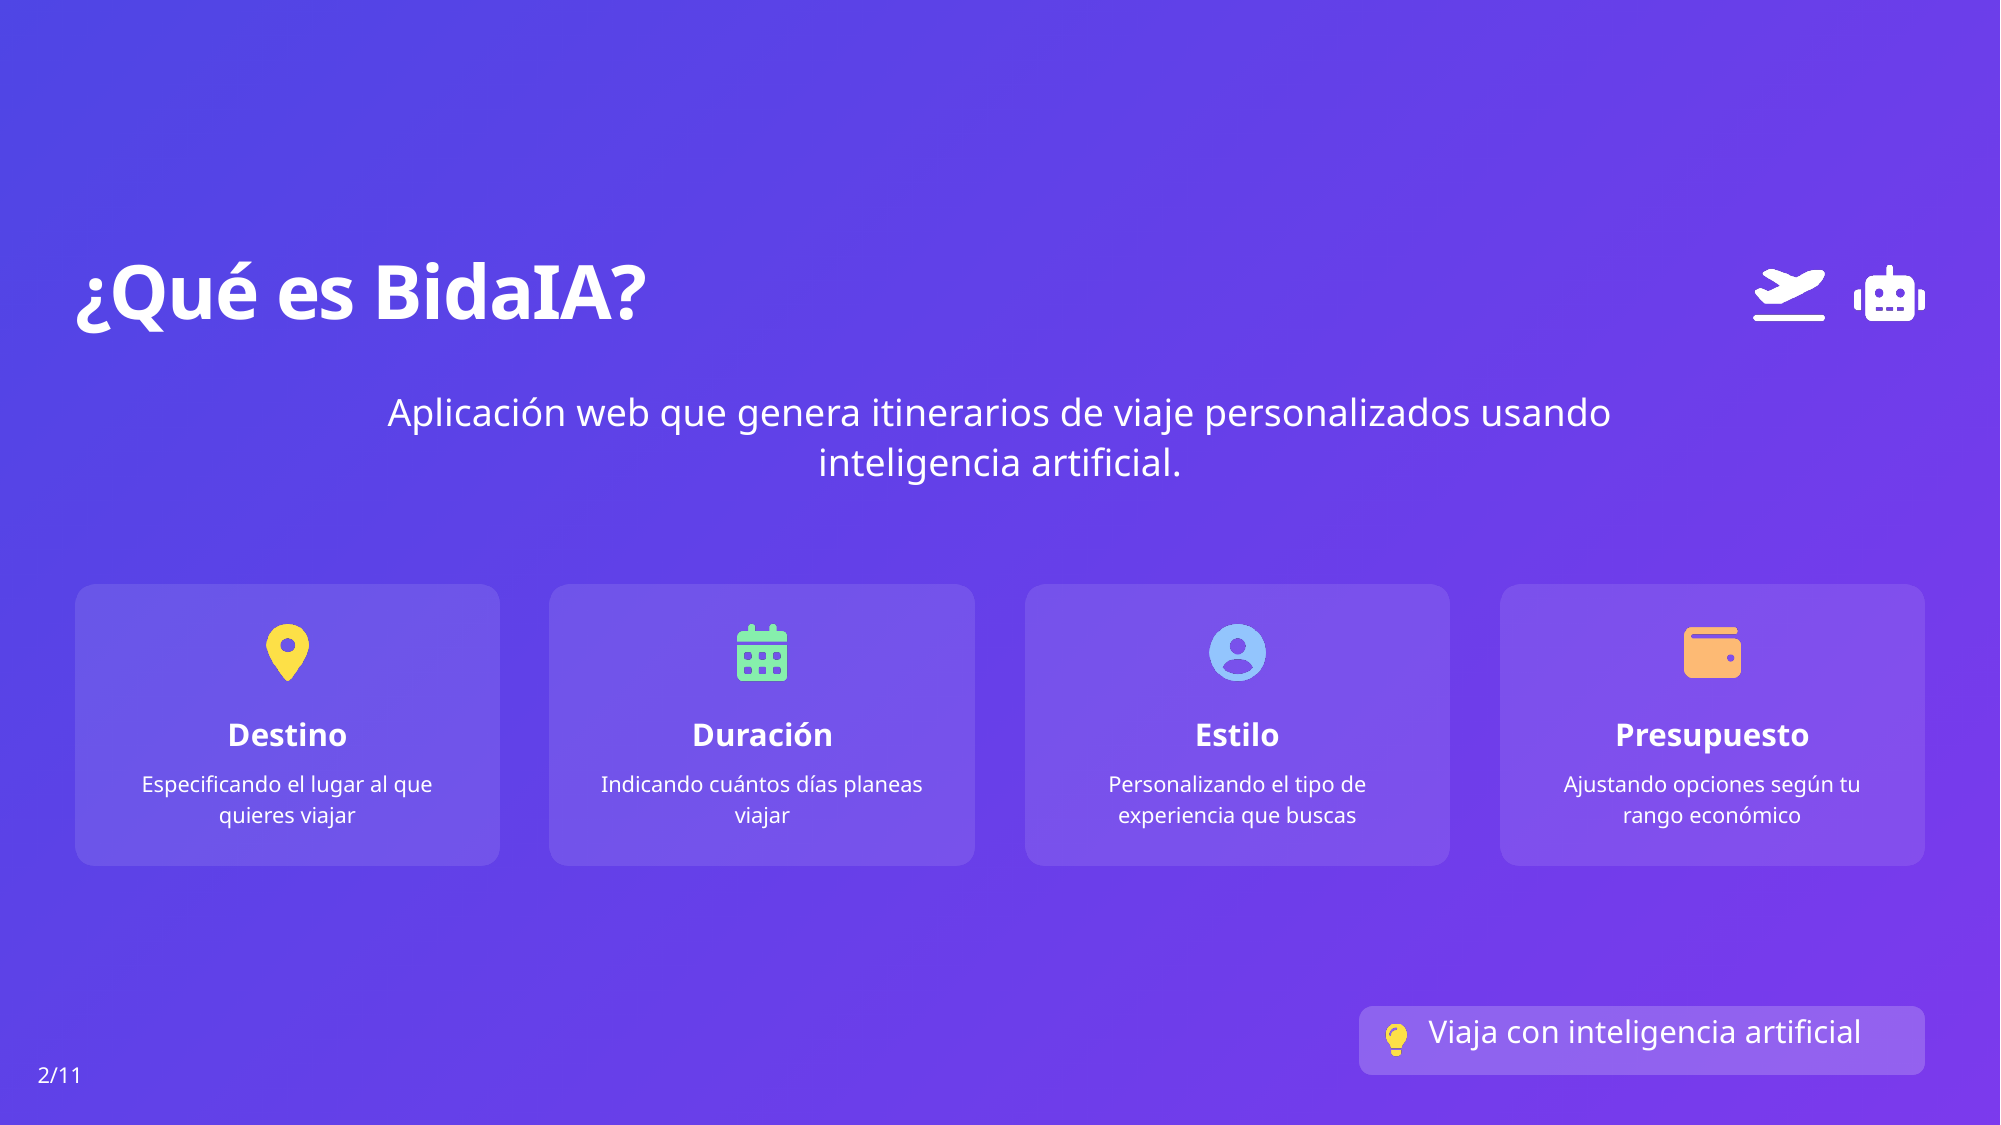

¿Qué es BidaIA?
Aplicación web que genera itinerarios de viaje personalizados usando inteligencia artificial.
Destino
Duración
Estilo
Presupuesto
Especificando el lugar al que quieres viajar
Indicando cuántos días planeas viajar
Personalizando el tipo de experiencia que buscas
Ajustando opciones según tu rango económico
 Viaja con inteligencia artificial
2/11